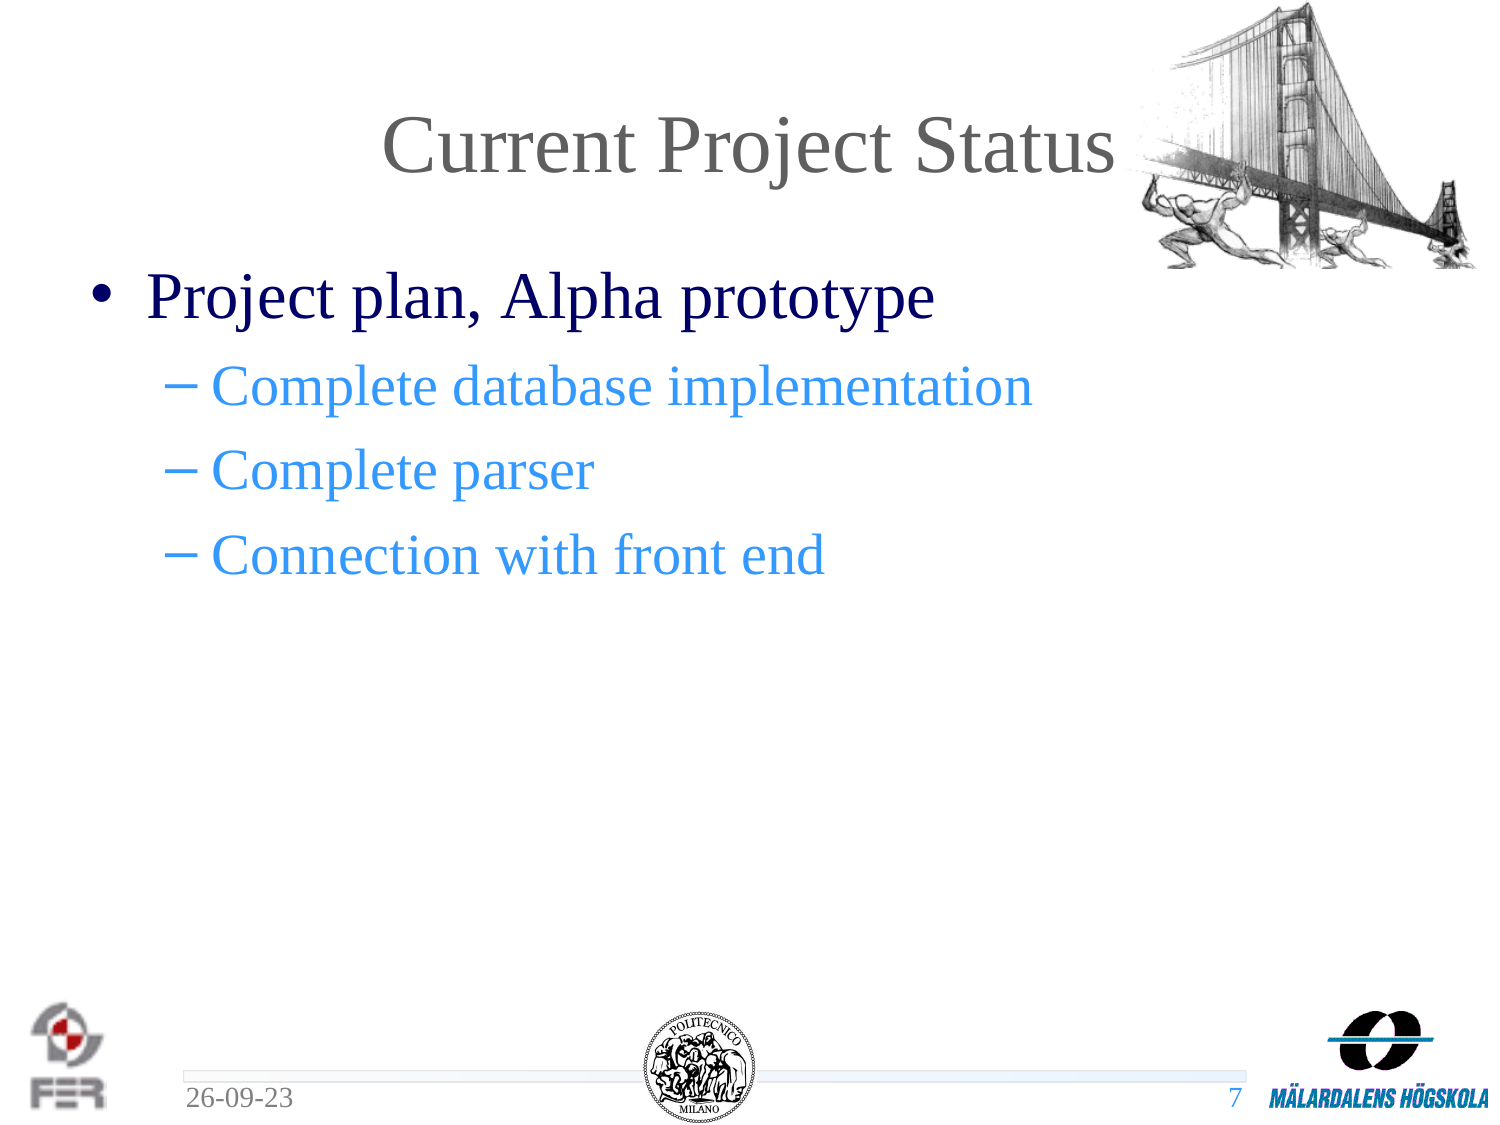

# Current Project Status
Project plan, Alpha prototype
Complete database implementation
Complete parser
Connection with front end
26-08-21